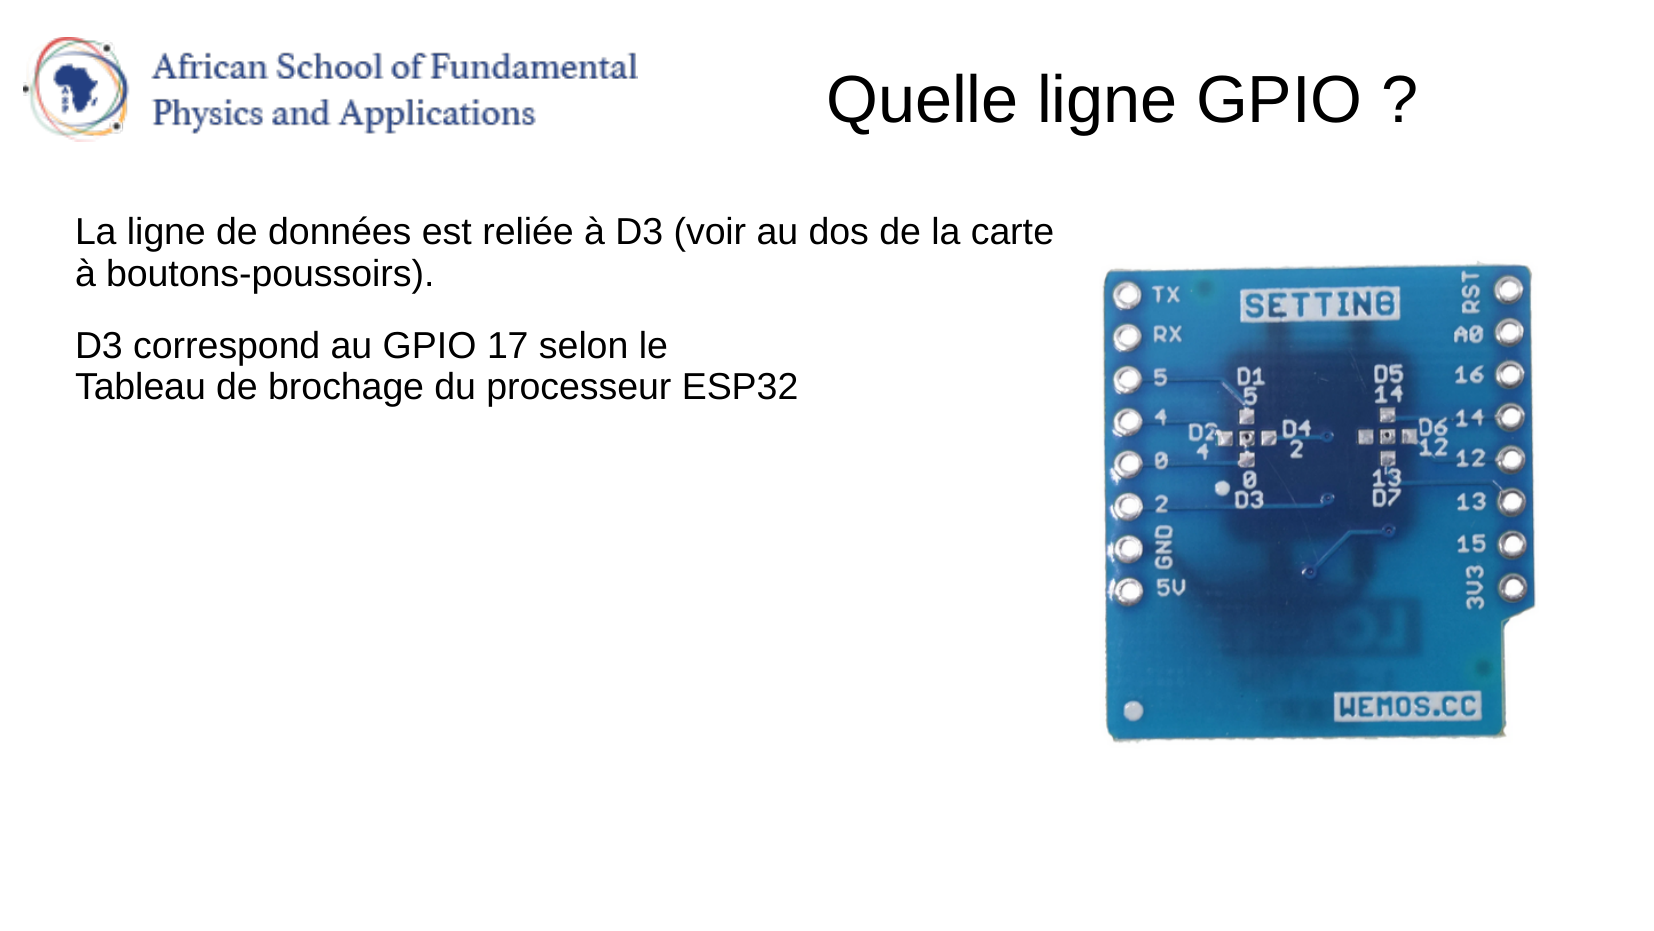

# Quelle ligne GPIO ?
La ligne de données est reliée à D3 (voir au dos de la carte à boutons-poussoirs).
D3 correspond au GPIO 17 selon le
Tableau de brochage du processeur ESP32